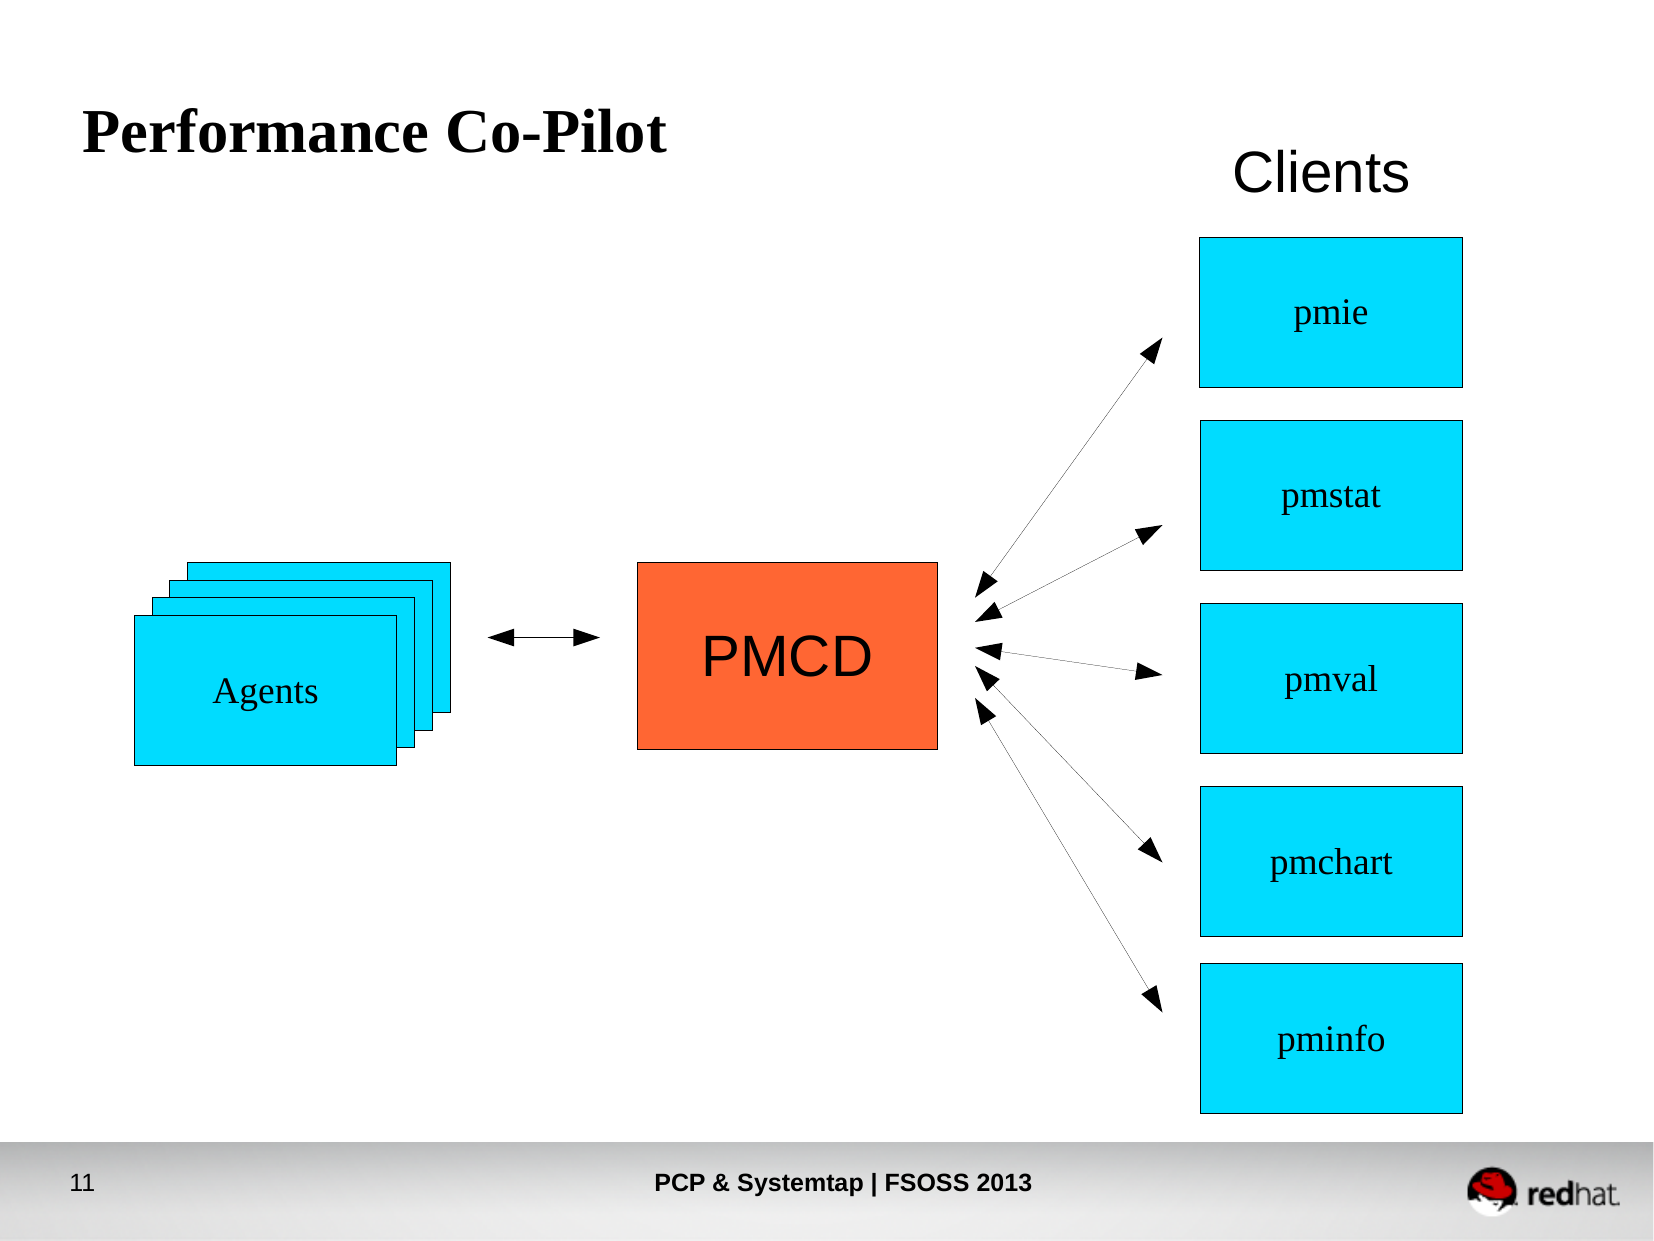

# Performance Co-Pilot
Clients
pmie
pmstat
PMCD
pmval
Agents
pmchart
pminfo